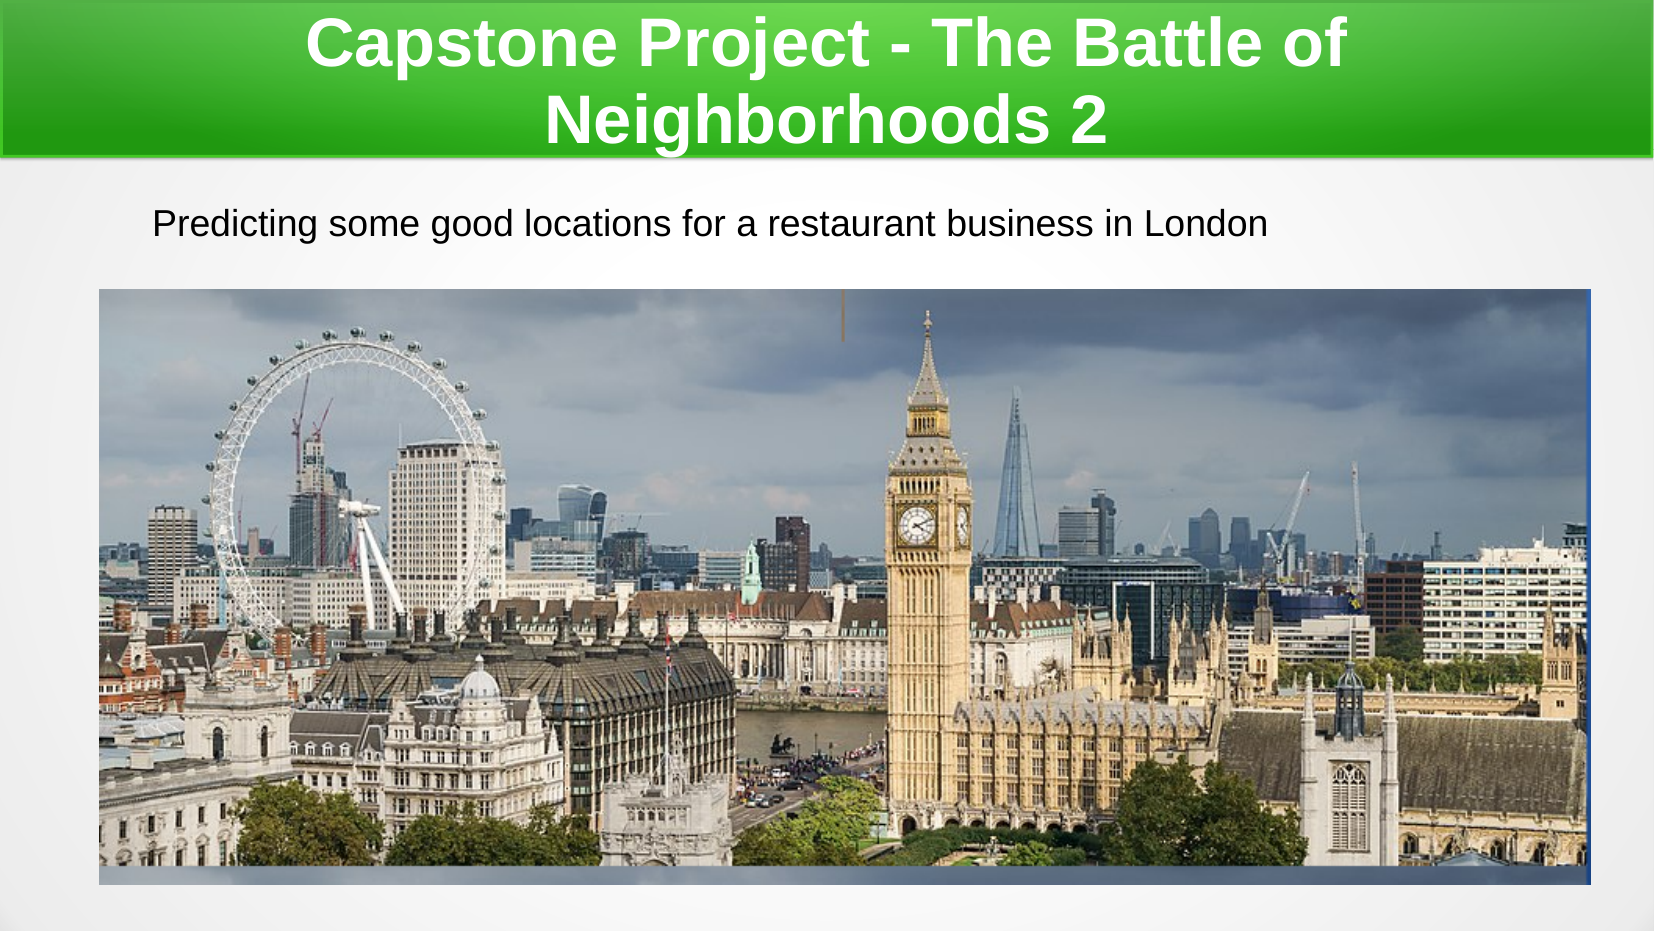

# Capstone Project - The Battle of Neighborhoods 2
Predicting some good locations for a restaurant business in London